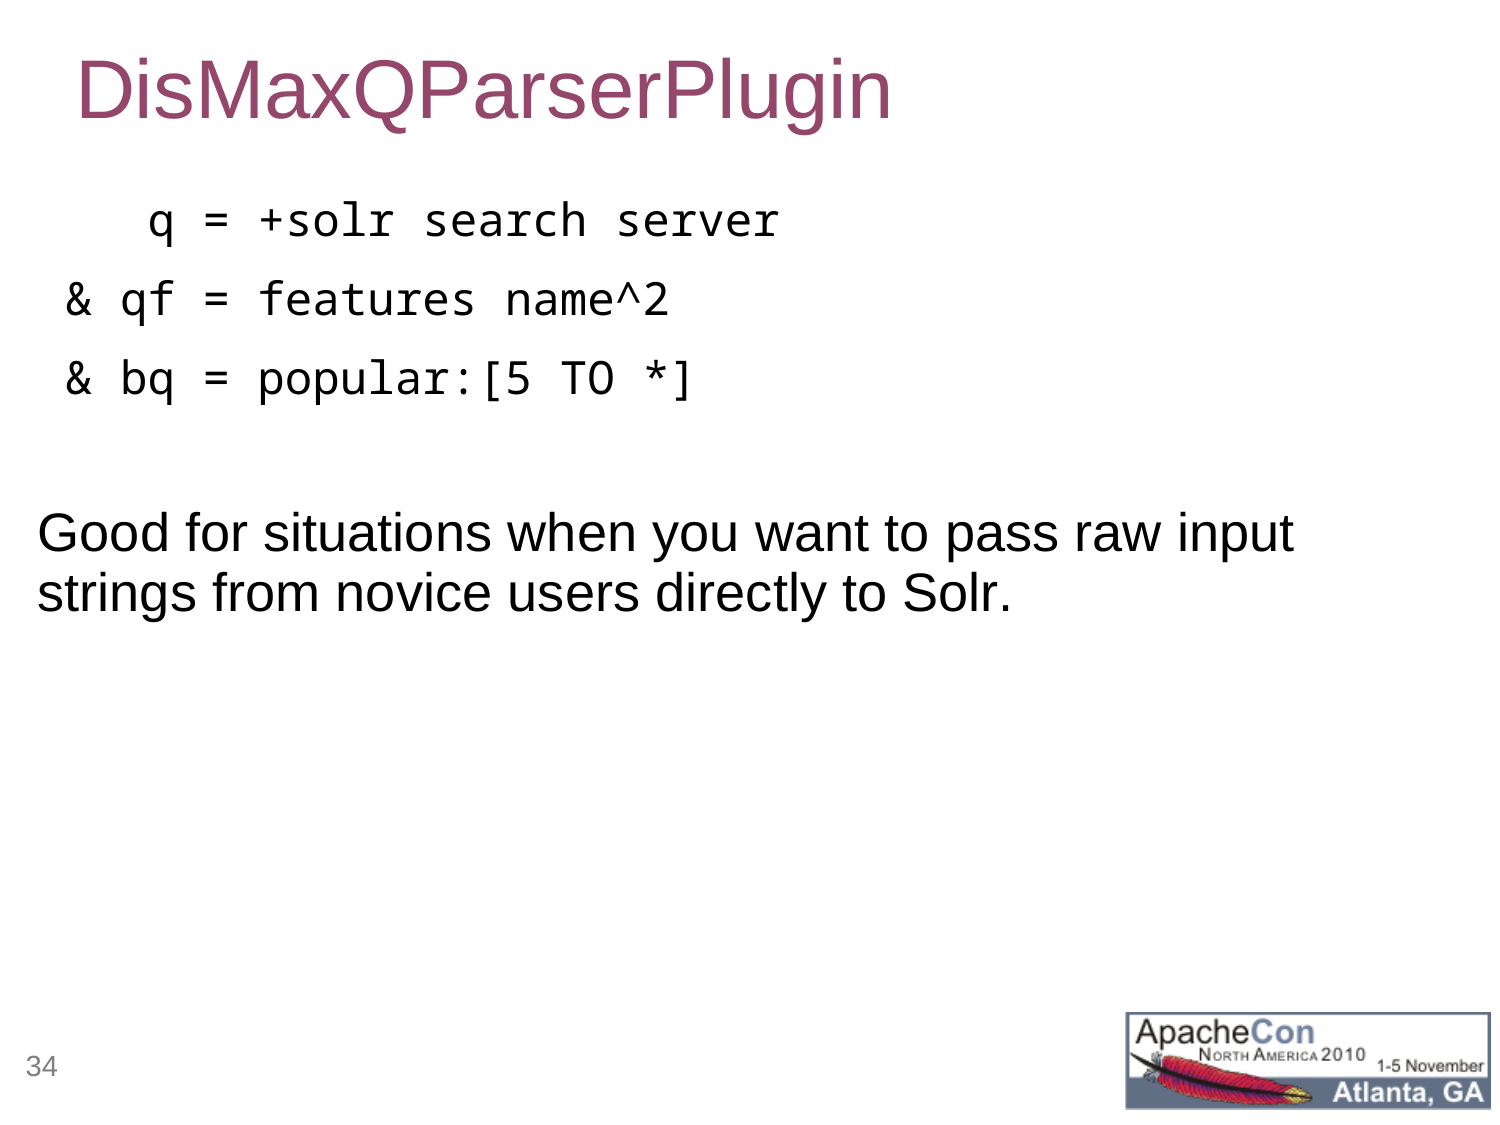

# DisMaxQParserPlugin
 q = +solr search server
 & qf = features name^2
 & bq = popular:[5 TO *]
Good for situations when you want to pass raw input strings from novice users directly to Solr.
34